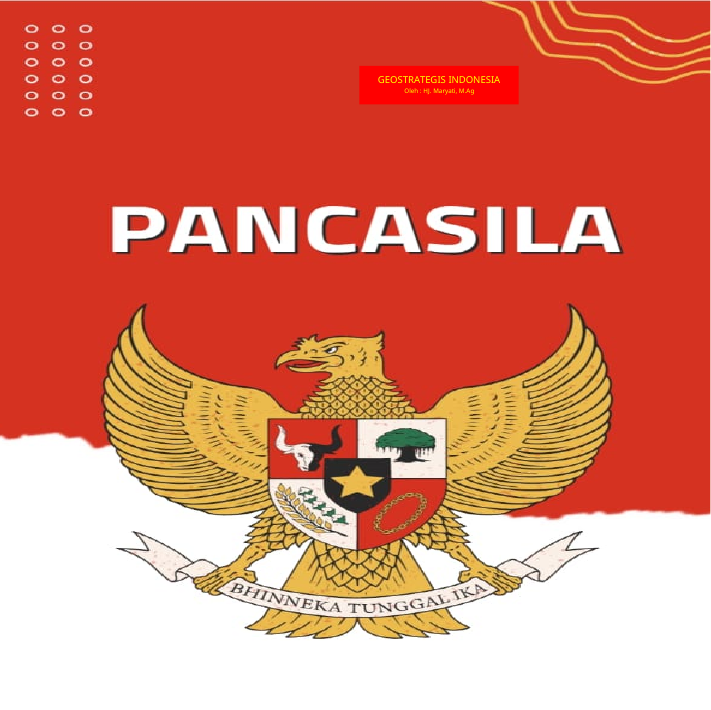

Album Cover Slide 1
# • GROUP NAME •
ALBUM NAME
GEOSTRATEGIS INDONESIA
Oleh : HJ. Maryati, M.Ag